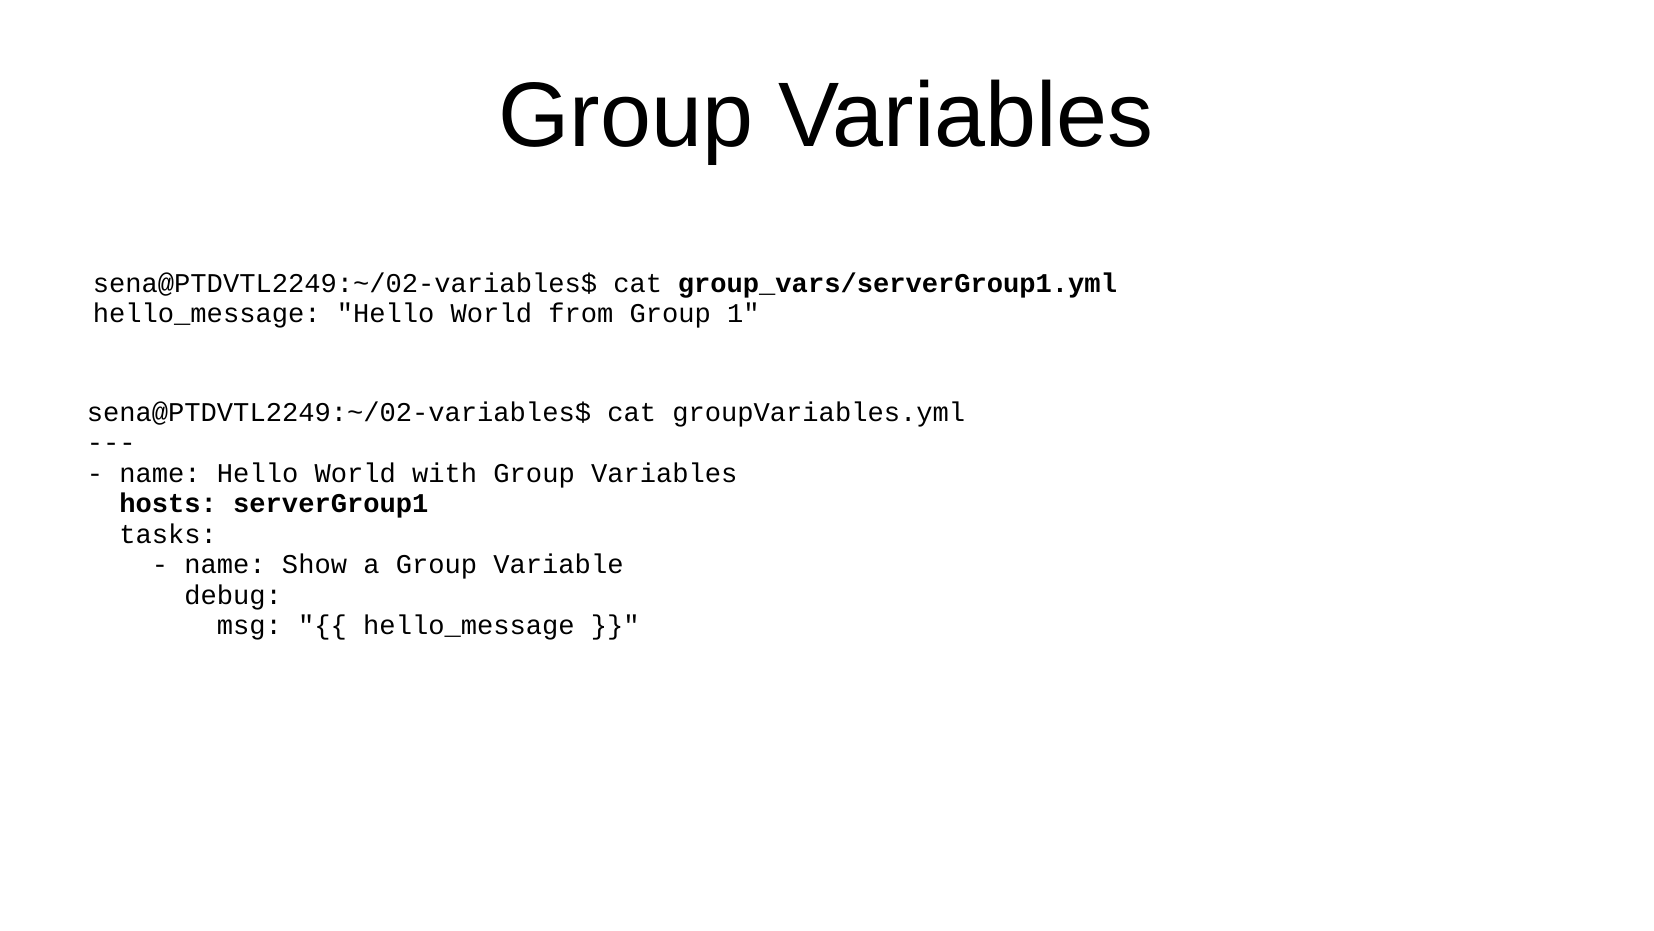

# Group Variables
sena@PTDVTL2249:~/02-variables$ cat group_vars/serverGroup1.yml
hello_message: "Hello World from Group 1"
sena@PTDVTL2249:~/02-variables$ cat groupVariables.yml
---
- name: Hello World with Group Variables
 hosts: serverGroup1
 tasks:
 - name: Show a Group Variable
 debug:
 msg: "{{ hello_message }}"